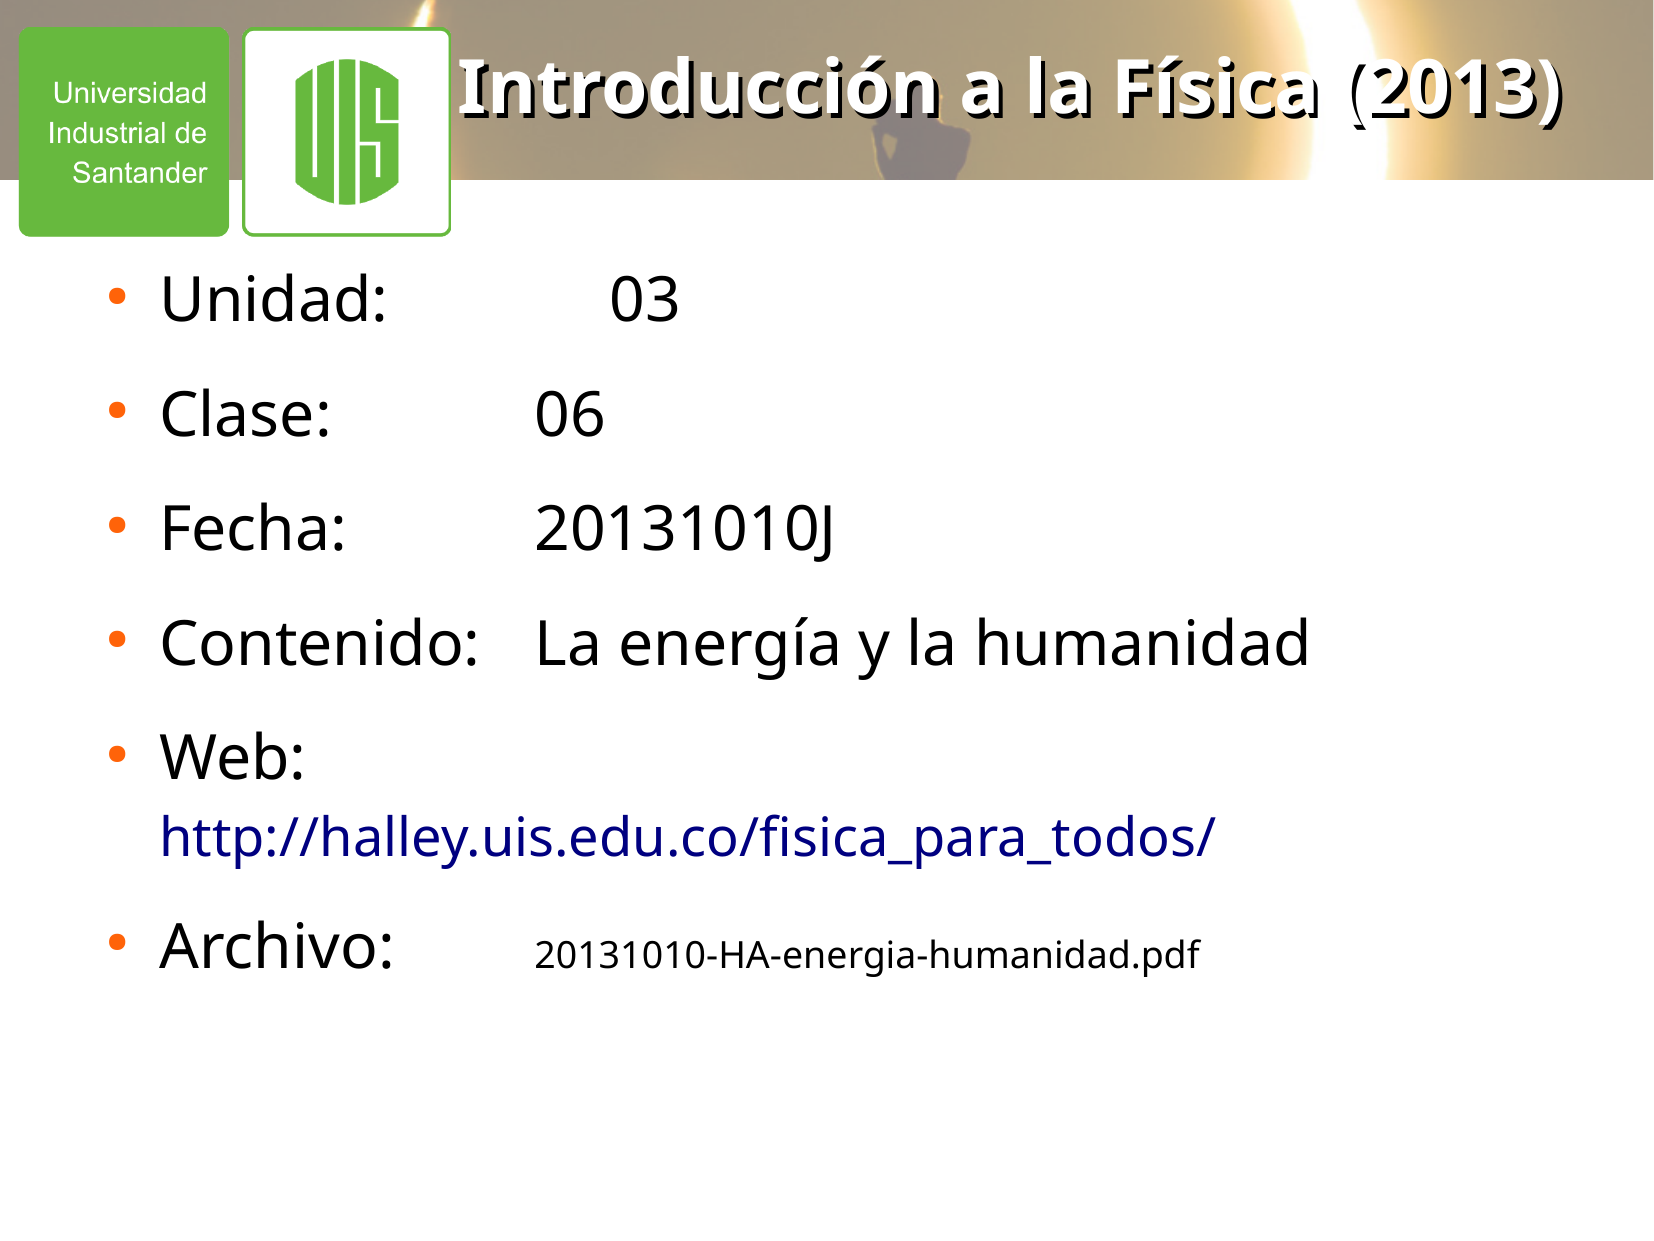

# Introducción a la Física (2013)
Unidad:			03
Clase:			06
Fecha:			20131010J
Contenido:	La energía y la humanidad
Web:				http://halley.uis.edu.co/fisica_para_todos/
Archivo:		20131010-HA-energia-humanidad.pdf